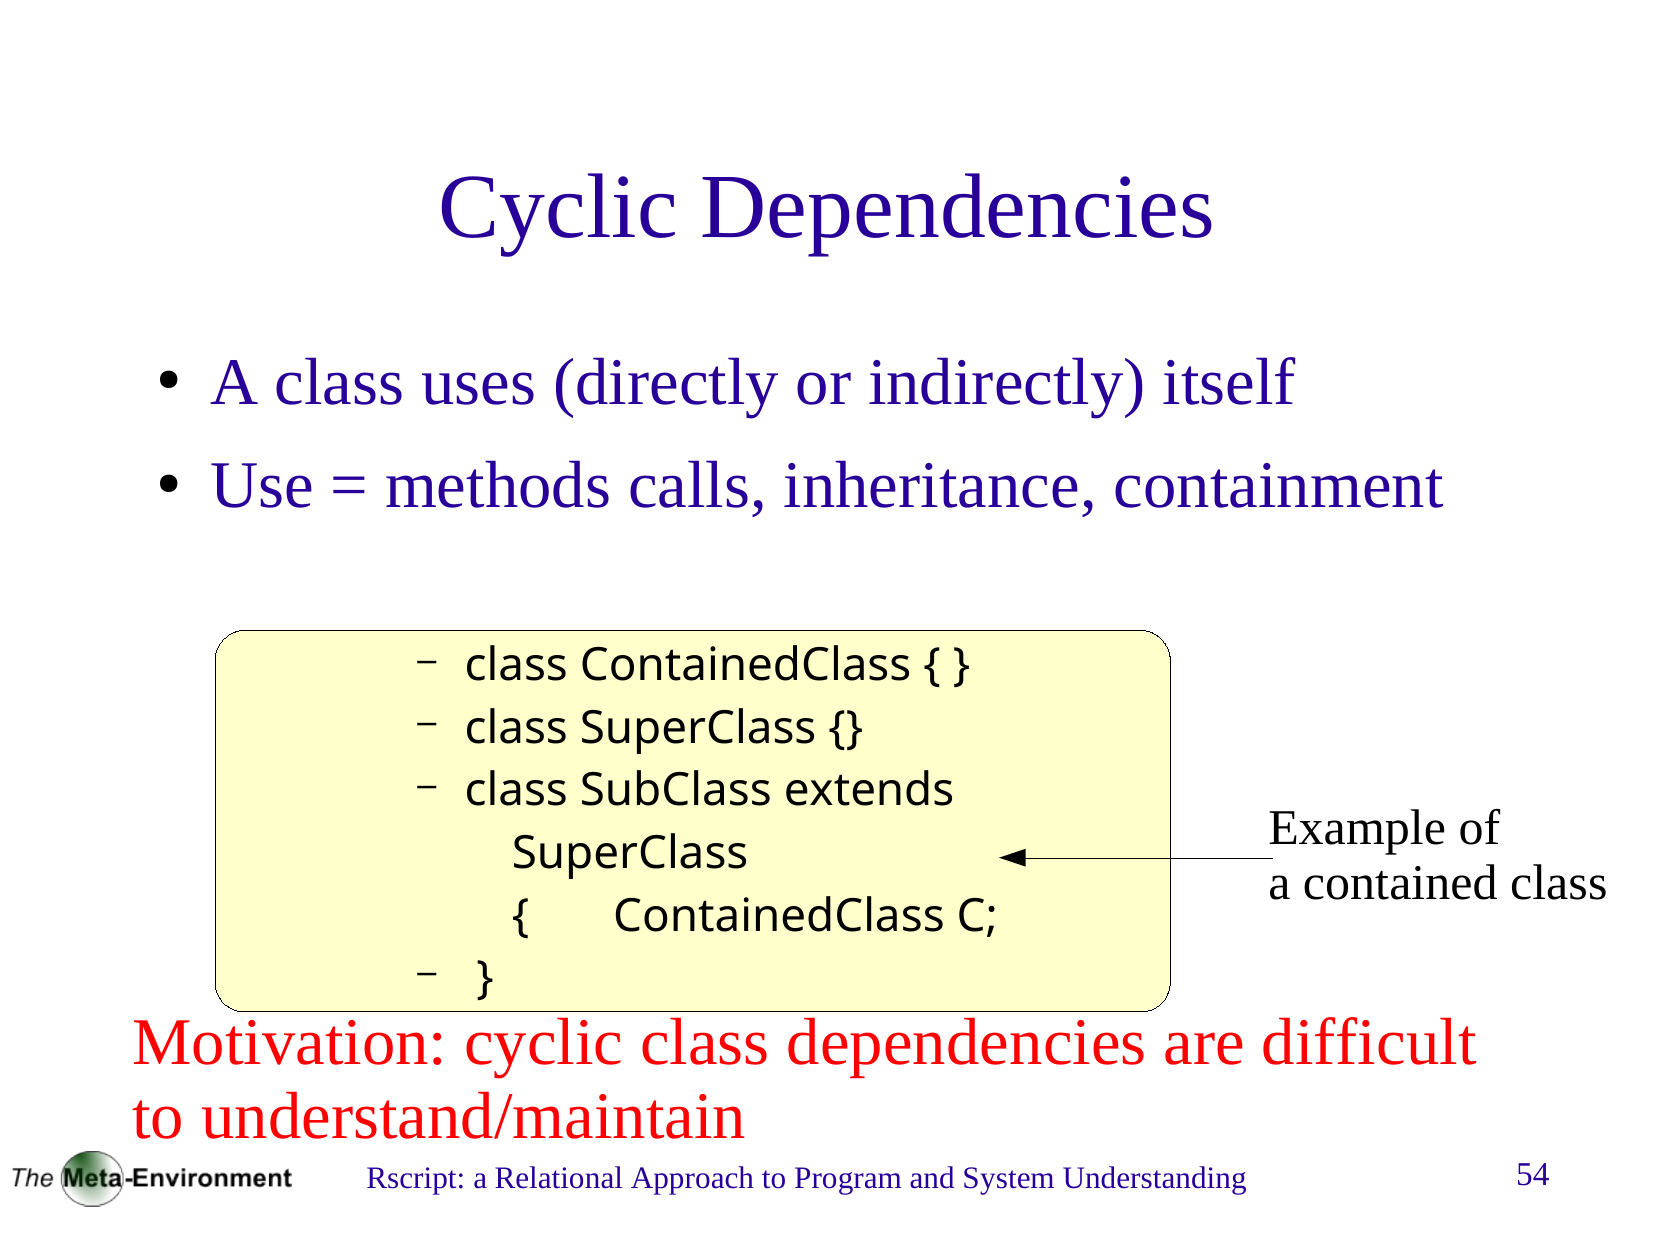

# Cyclic Dependencies
A class uses (directly or indirectly) itself
Use = methods calls, inheritance, containment
class ContainedClass { }
class SuperClass {}
class SubClass extends SuperClass { ContainedClass C;
 }
Example of
a contained class
Motivation: cyclic class dependencies are difficult
to understand/maintain